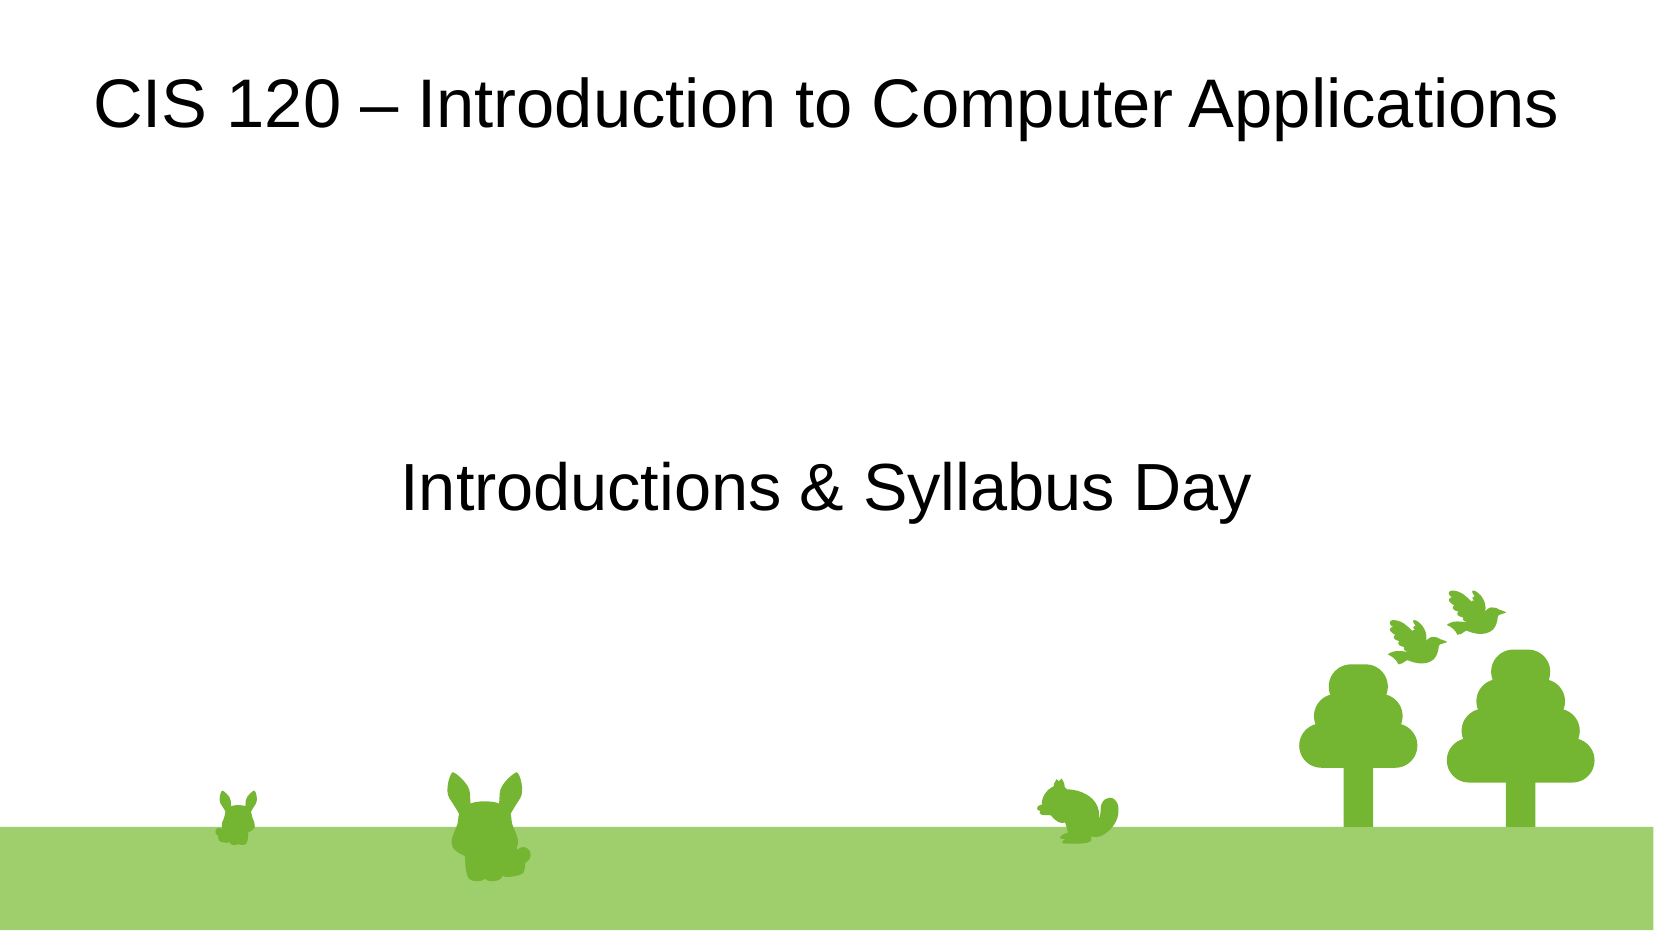

# CIS 120 – Introduction to Computer Applications
Introductions & Syllabus Day